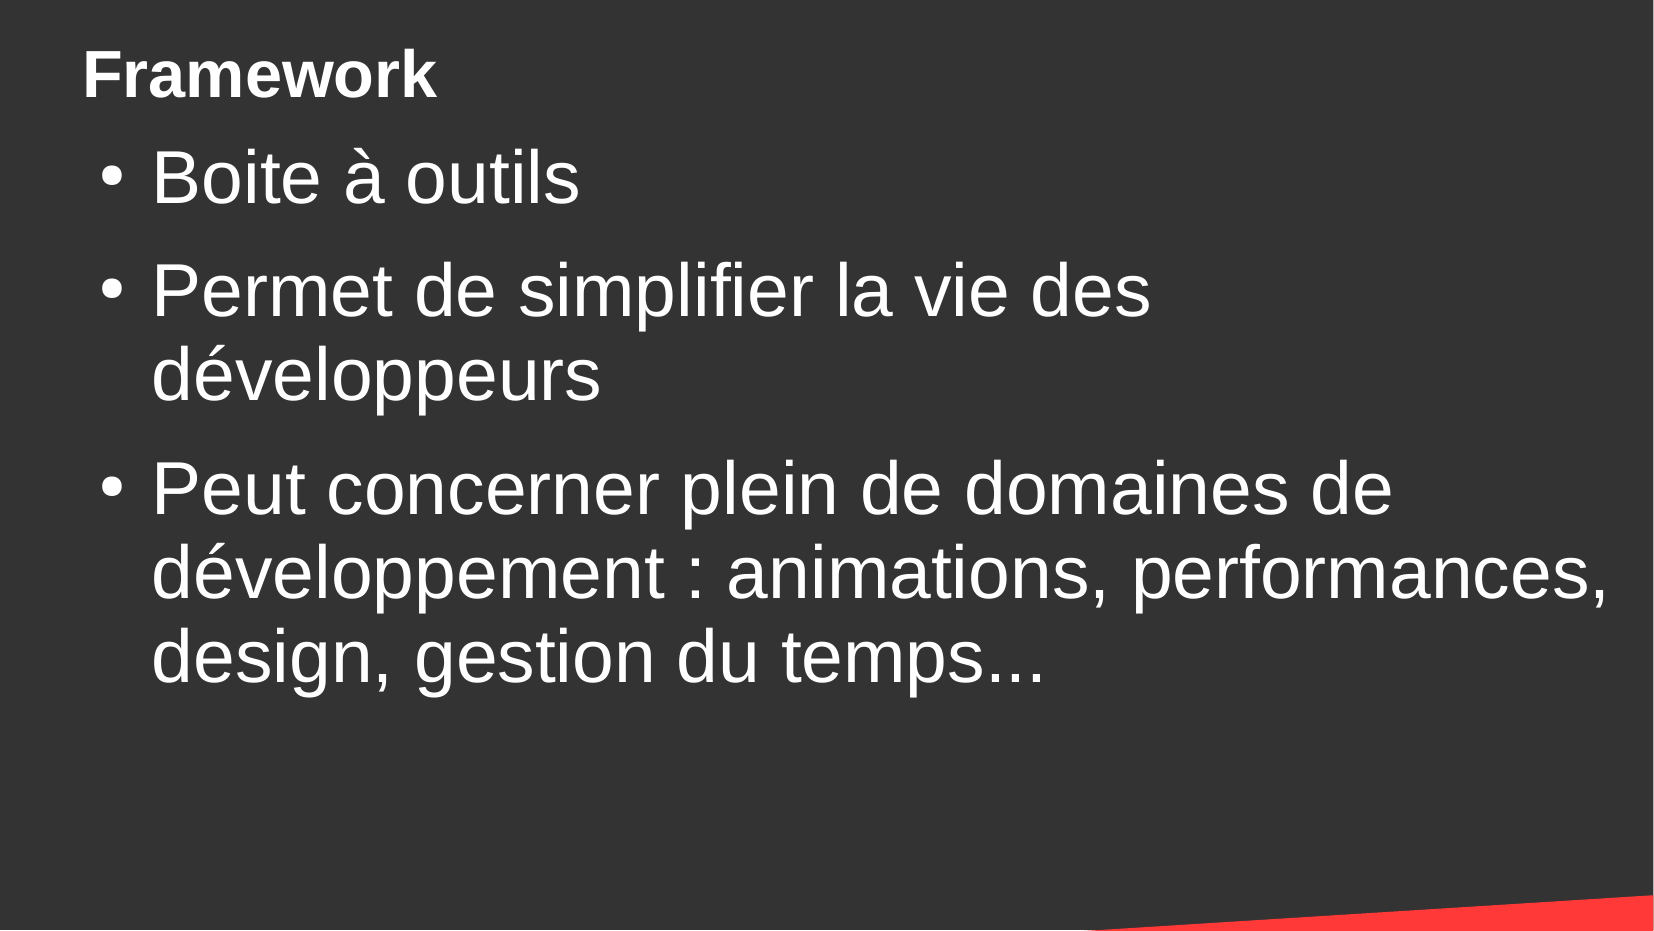

# Framework
Boite à outils
Permet de simplifier la vie des développeurs
Peut concerner plein de domaines de développement : animations, performances, design, gestion du temps...